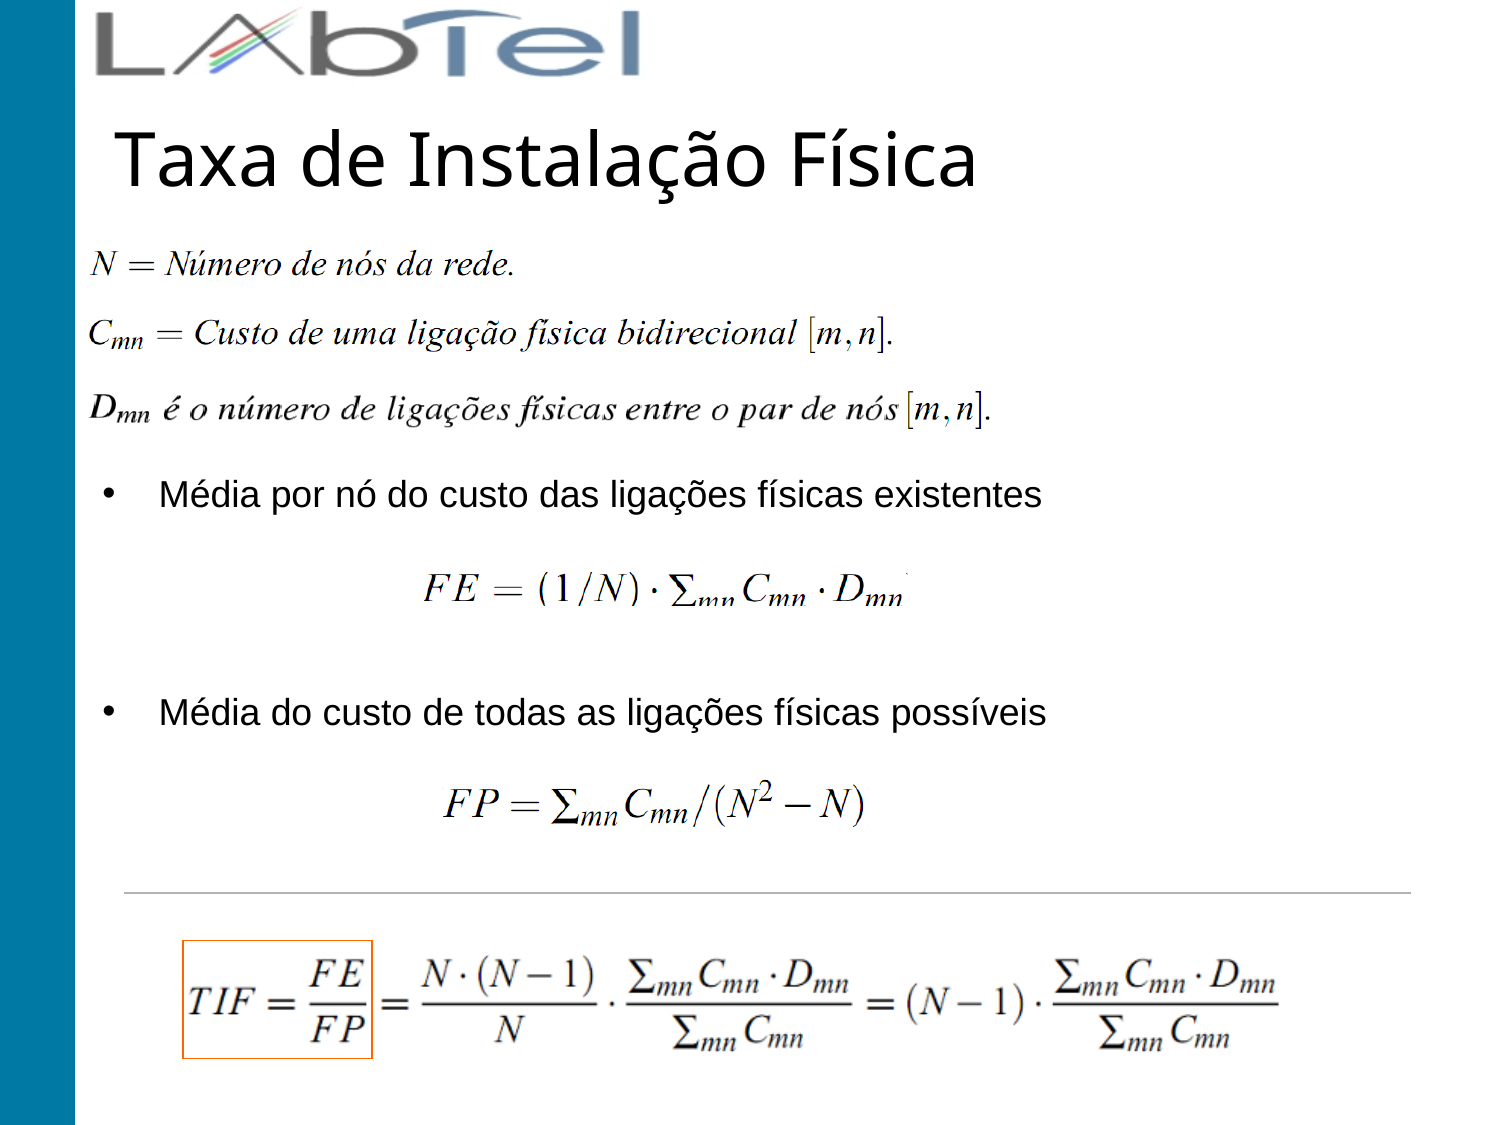

Taxa de Instalação Física
Média por nó do custo das ligações físicas existentes
Média do custo de todas as ligações físicas possíveis